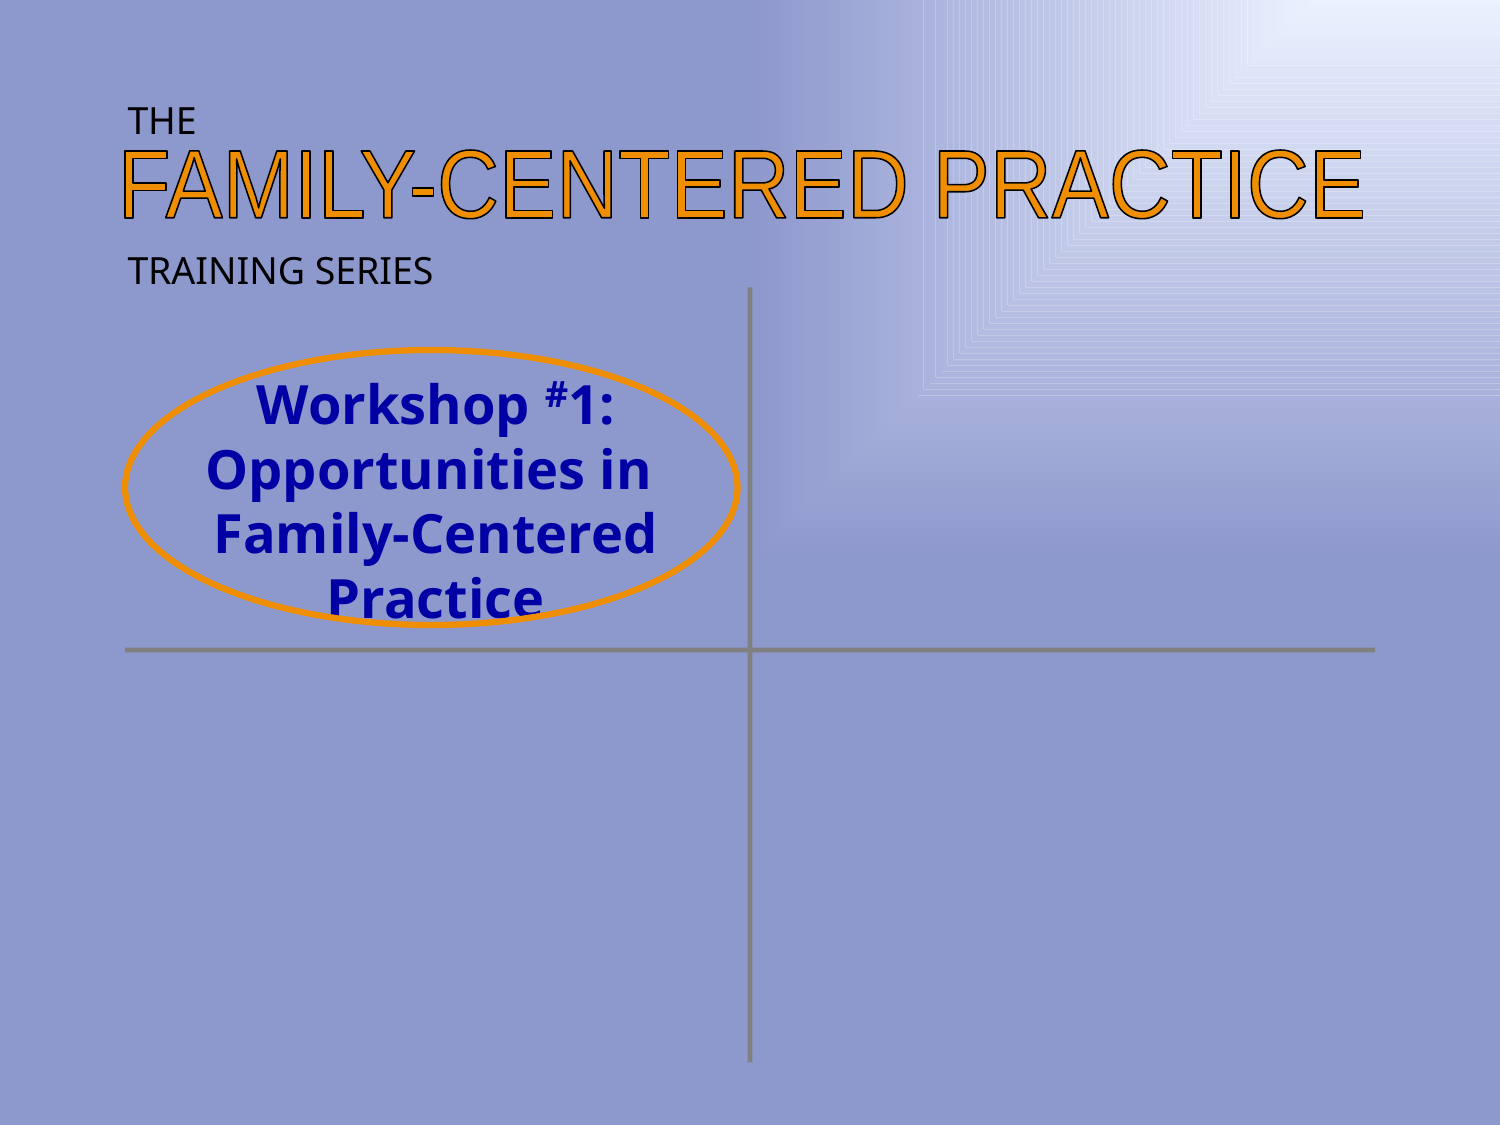

THE
FAMILY-CENTERED PRACTICE
TRAINING SERIES
Workshop #1:
Opportunities in
Family-Centered Practice